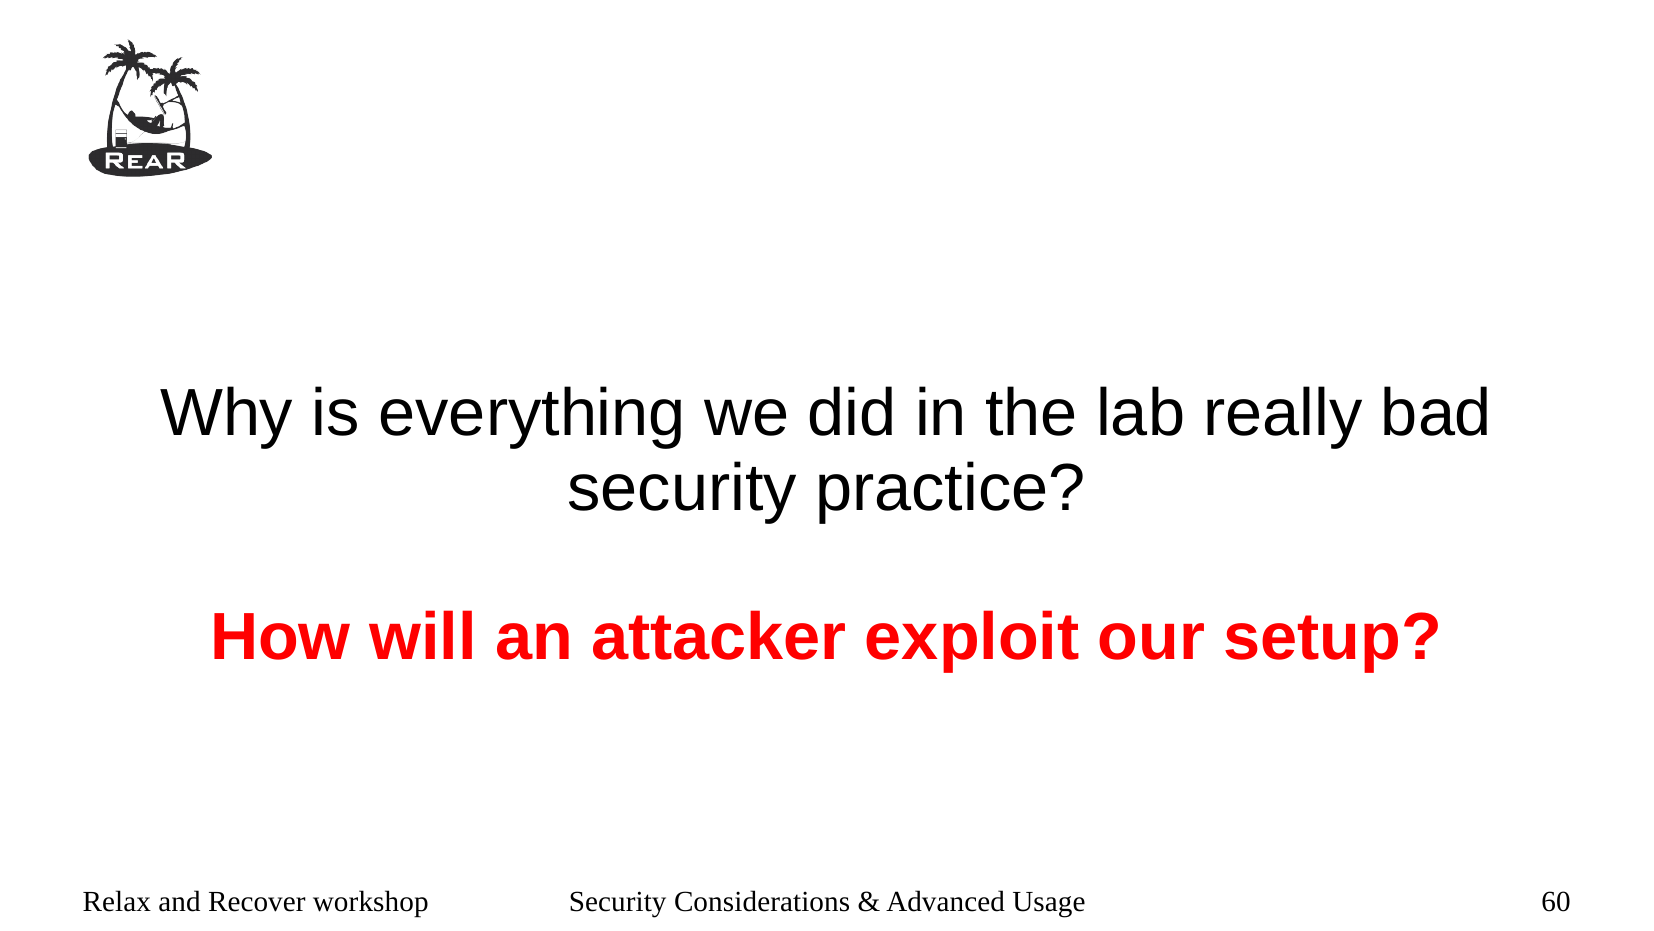

#
Why is everything we did in the lab really bad security practice?
How will an attacker exploit our setup?
Relax and Recover workshop
Security Considerations & Advanced Usage
60